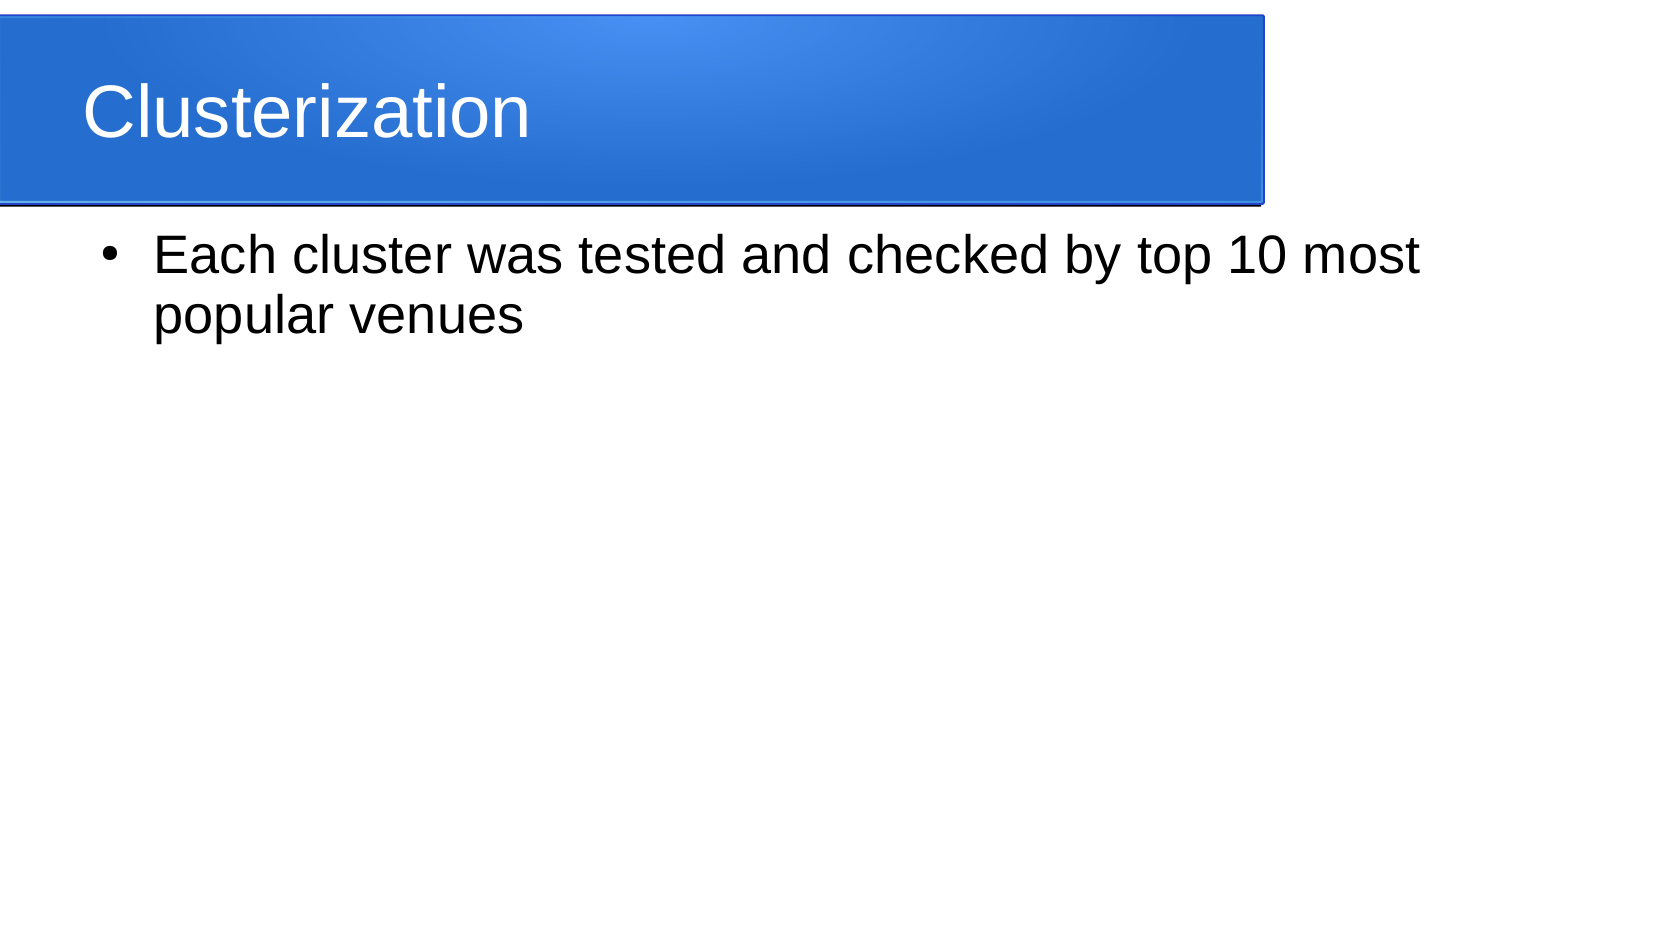

# Clusterization
Each cluster was tested and checked by top 10 most popular venues